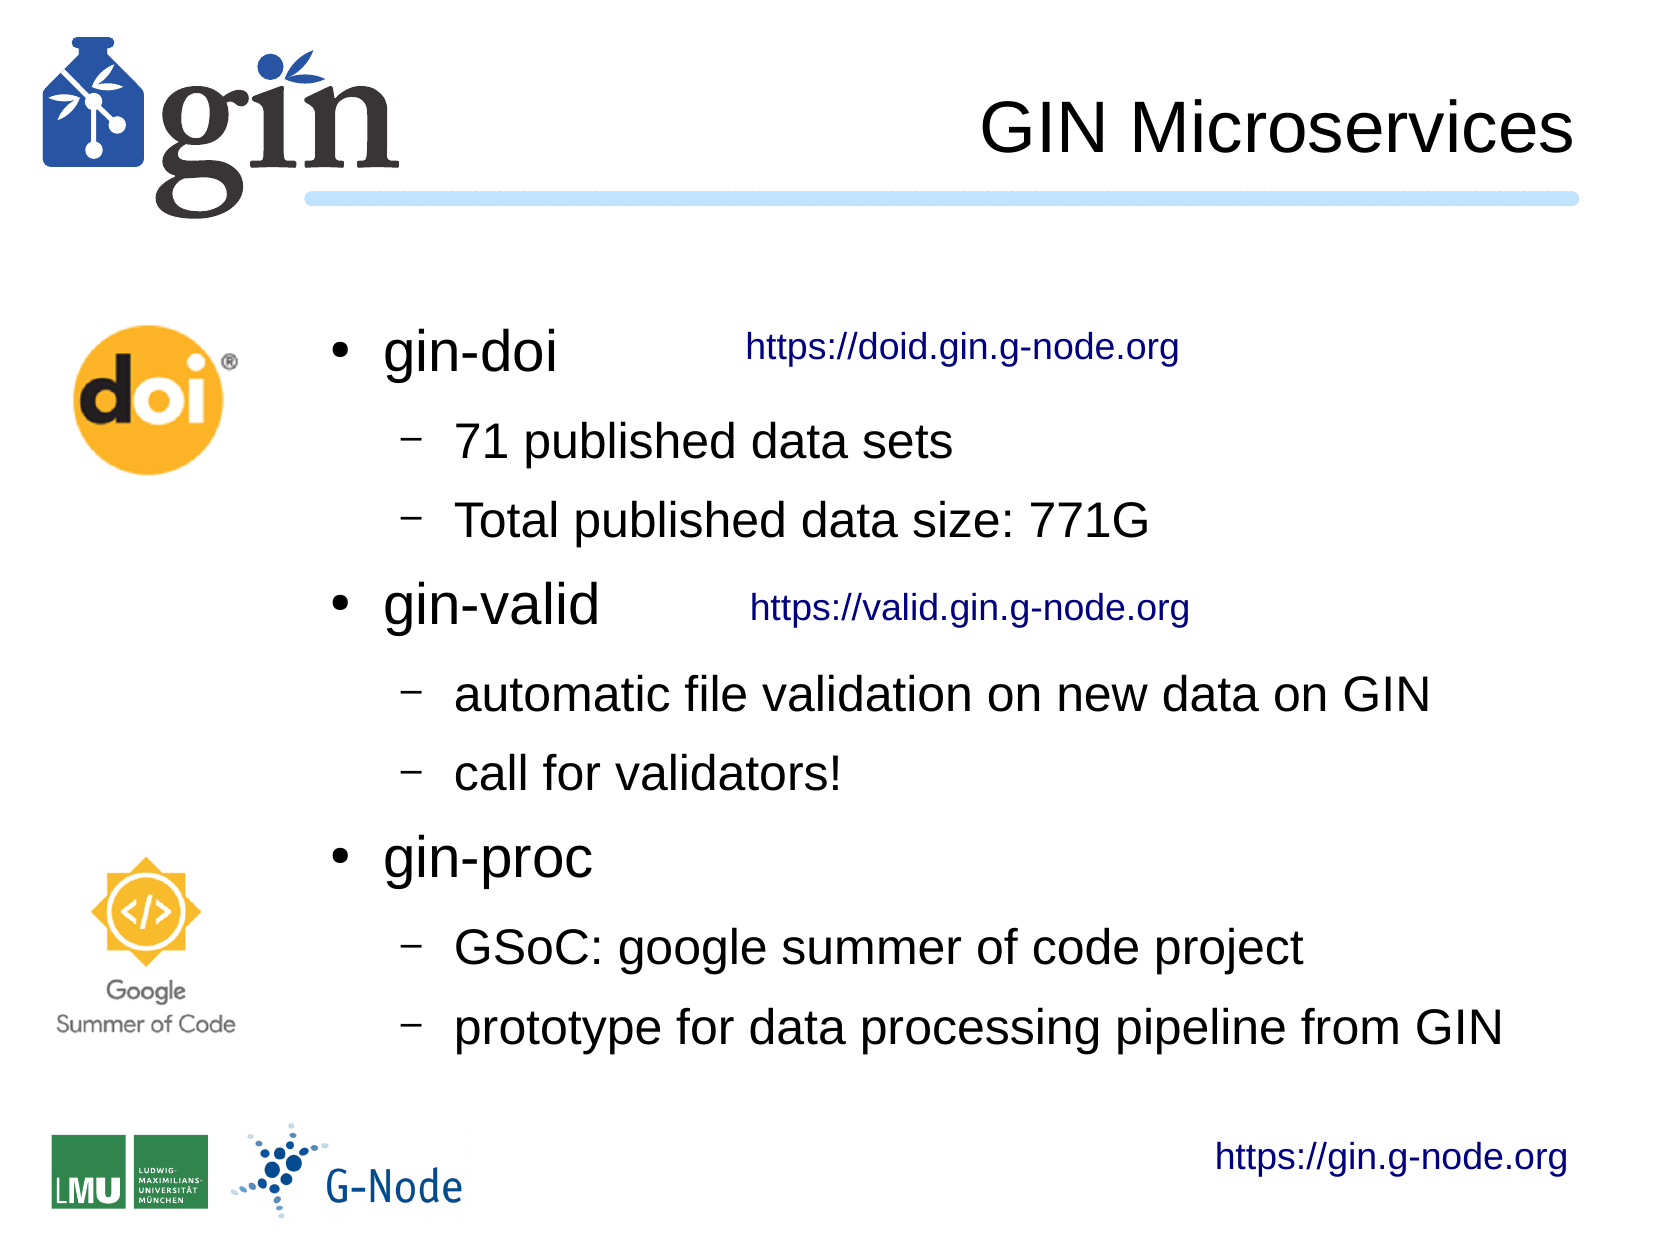

GIN Microservices
# gin-doi
71 published data sets
Total published data size: 771G
gin-valid
automatic file validation on new data on GIN
call for validators!
gin-proc
GSoC: google summer of code project
prototype for data processing pipeline from GIN
https://doid.gin.g-node.org
https://valid.gin.g-node.org
https://gin.g-node.org